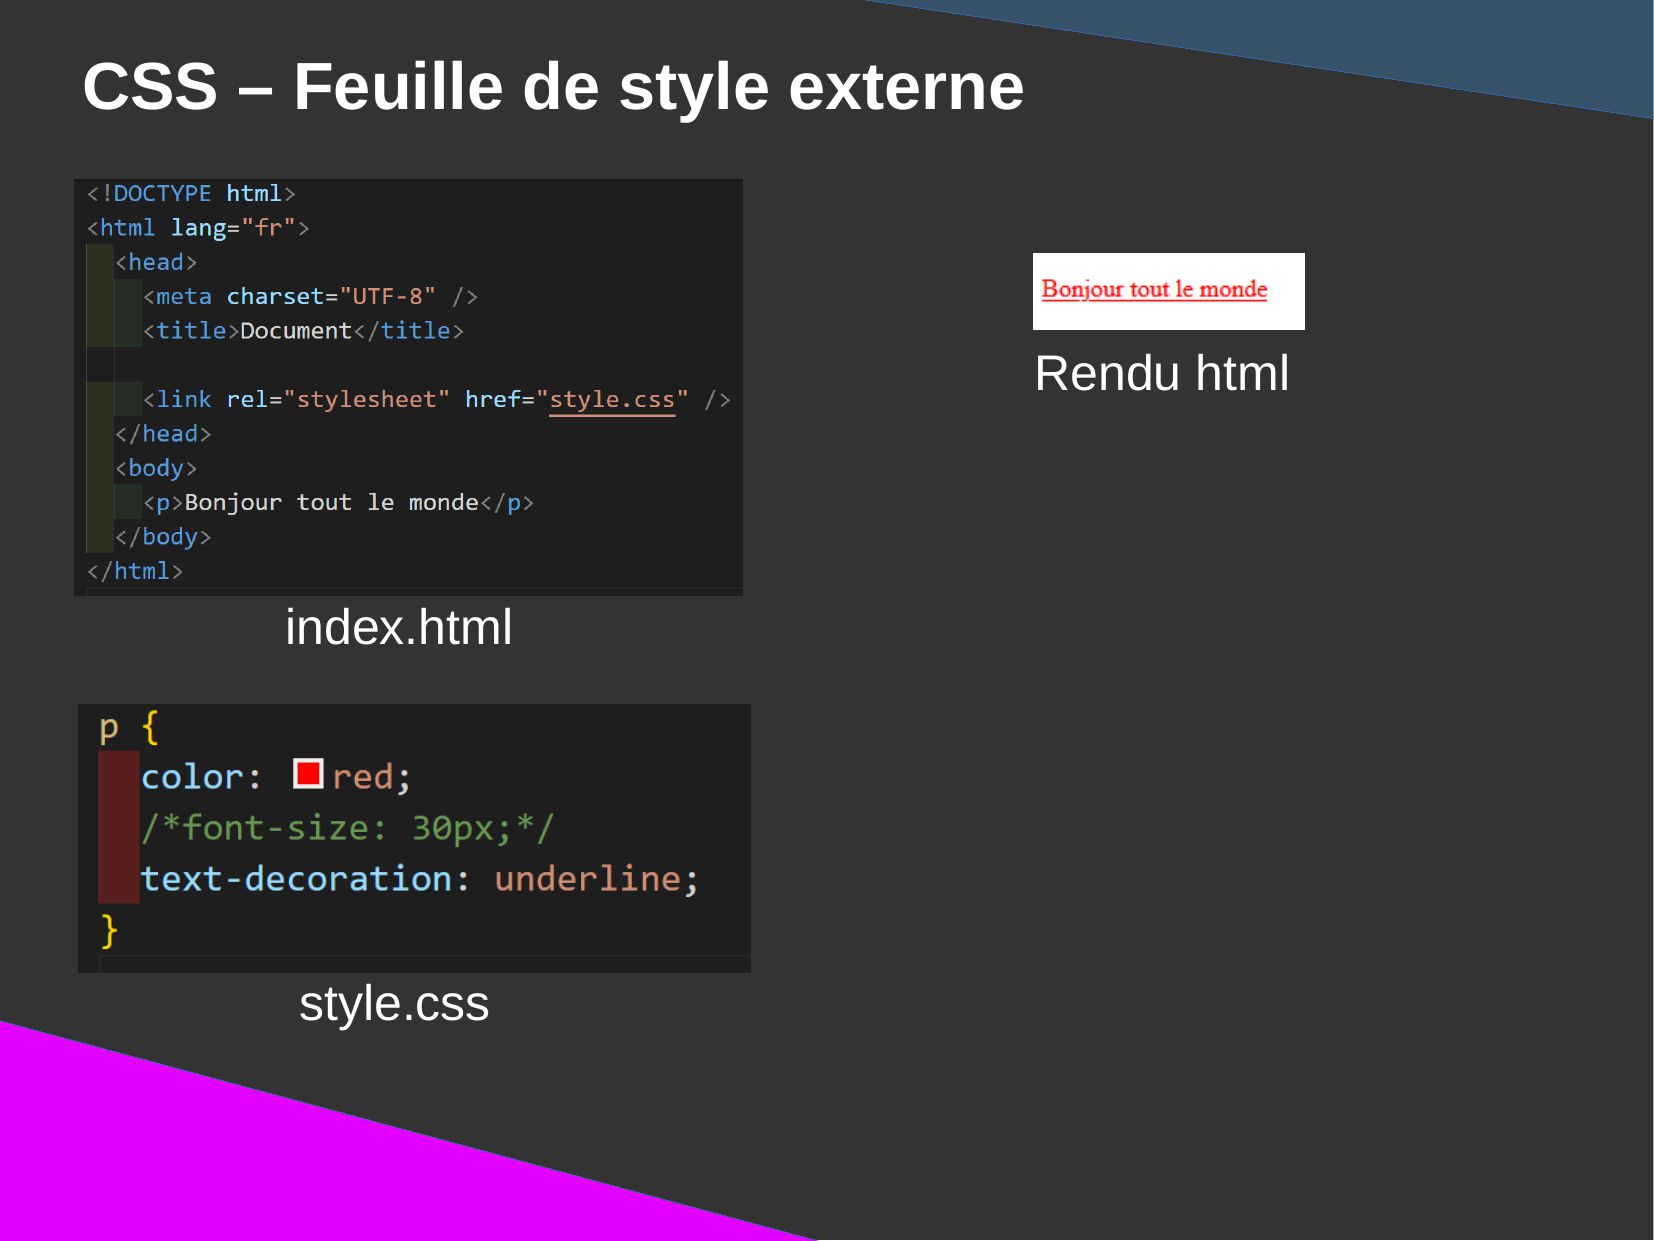

# CSS – Feuille de style externe
Rendu html
index.html
style.css